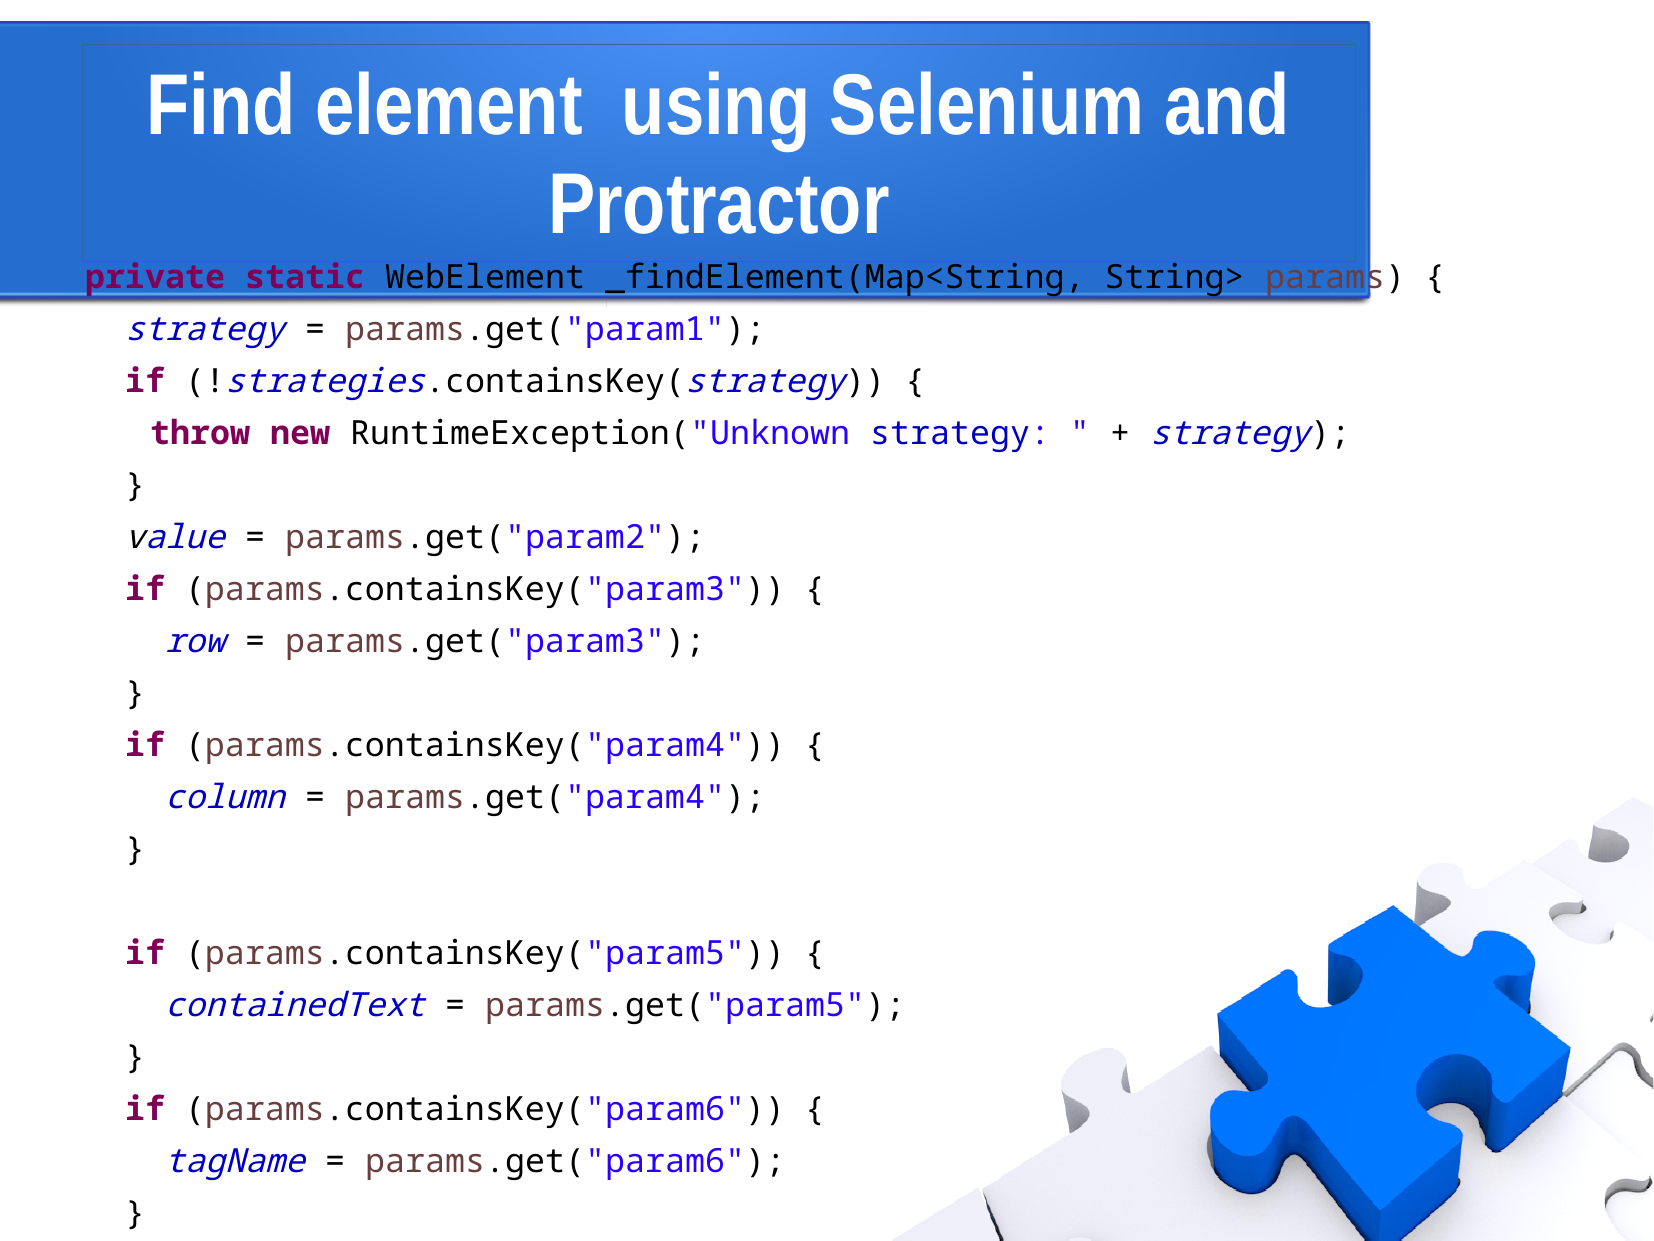

# Find element using Selenium and Protractor
private static WebElement _findElement(Map<String, String> params) {
 strategy = params.get("param1");
 if (!strategies.containsKey(strategy)) {
 throw new RuntimeException("Unknown strategy: " + strategy);
 }
 value = params.get("param2");
 if (params.containsKey("param3")) {
 row = params.get("param3");
 }
 if (params.containsKey("param4")) {
 column = params.get("param4");
 }
 if (params.containsKey("param5")) {
 containedText = params.get("param5");
 }
 if (params.containsKey("param6")) {
 tagName = params.get("param6");
 }